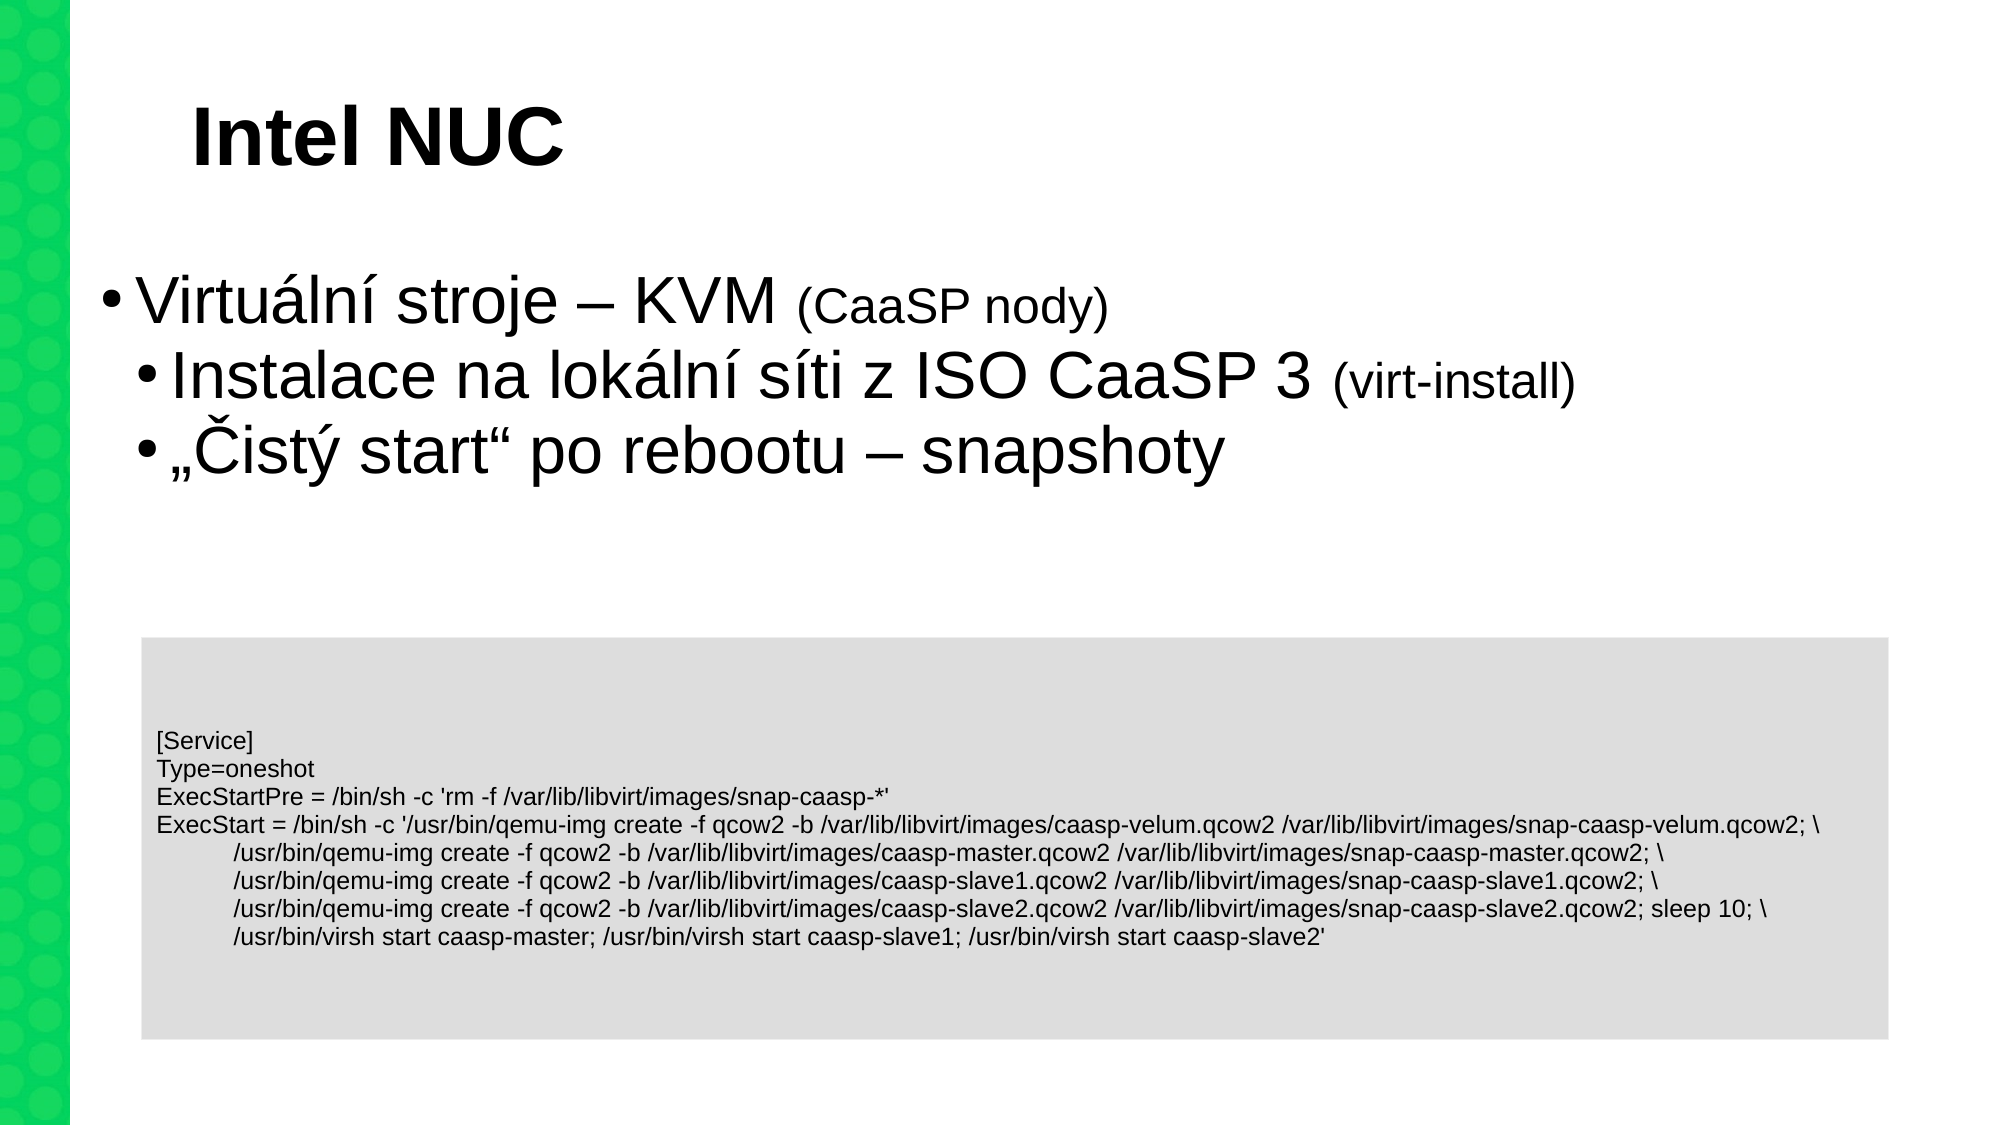

# Intel NUC
Virtuální stroje – KVM (CaaSP nody)
Instalace na lokální síti z ISO CaaSP 3 (virt-install)
„Čistý start“ po rebootu – snapshoty
[Service]
Type=oneshot
ExecStartPre = /bin/sh -c 'rm -f /var/lib/libvirt/images/snap-caasp-*'
ExecStart = /bin/sh -c '/usr/bin/qemu-img create -f qcow2 -b /var/lib/libvirt/images/caasp-velum.qcow2 /var/lib/libvirt/images/snap-caasp-velum.qcow2; \
 /usr/bin/qemu-img create -f qcow2 -b /var/lib/libvirt/images/caasp-master.qcow2 /var/lib/libvirt/images/snap-caasp-master.qcow2; \
 /usr/bin/qemu-img create -f qcow2 -b /var/lib/libvirt/images/caasp-slave1.qcow2 /var/lib/libvirt/images/snap-caasp-slave1.qcow2; \
 /usr/bin/qemu-img create -f qcow2 -b /var/lib/libvirt/images/caasp-slave2.qcow2 /var/lib/libvirt/images/snap-caasp-slave2.qcow2; sleep 10; \
 /usr/bin/virsh start caasp-master; /usr/bin/virsh start caasp-slave1; /usr/bin/virsh start caasp-slave2'